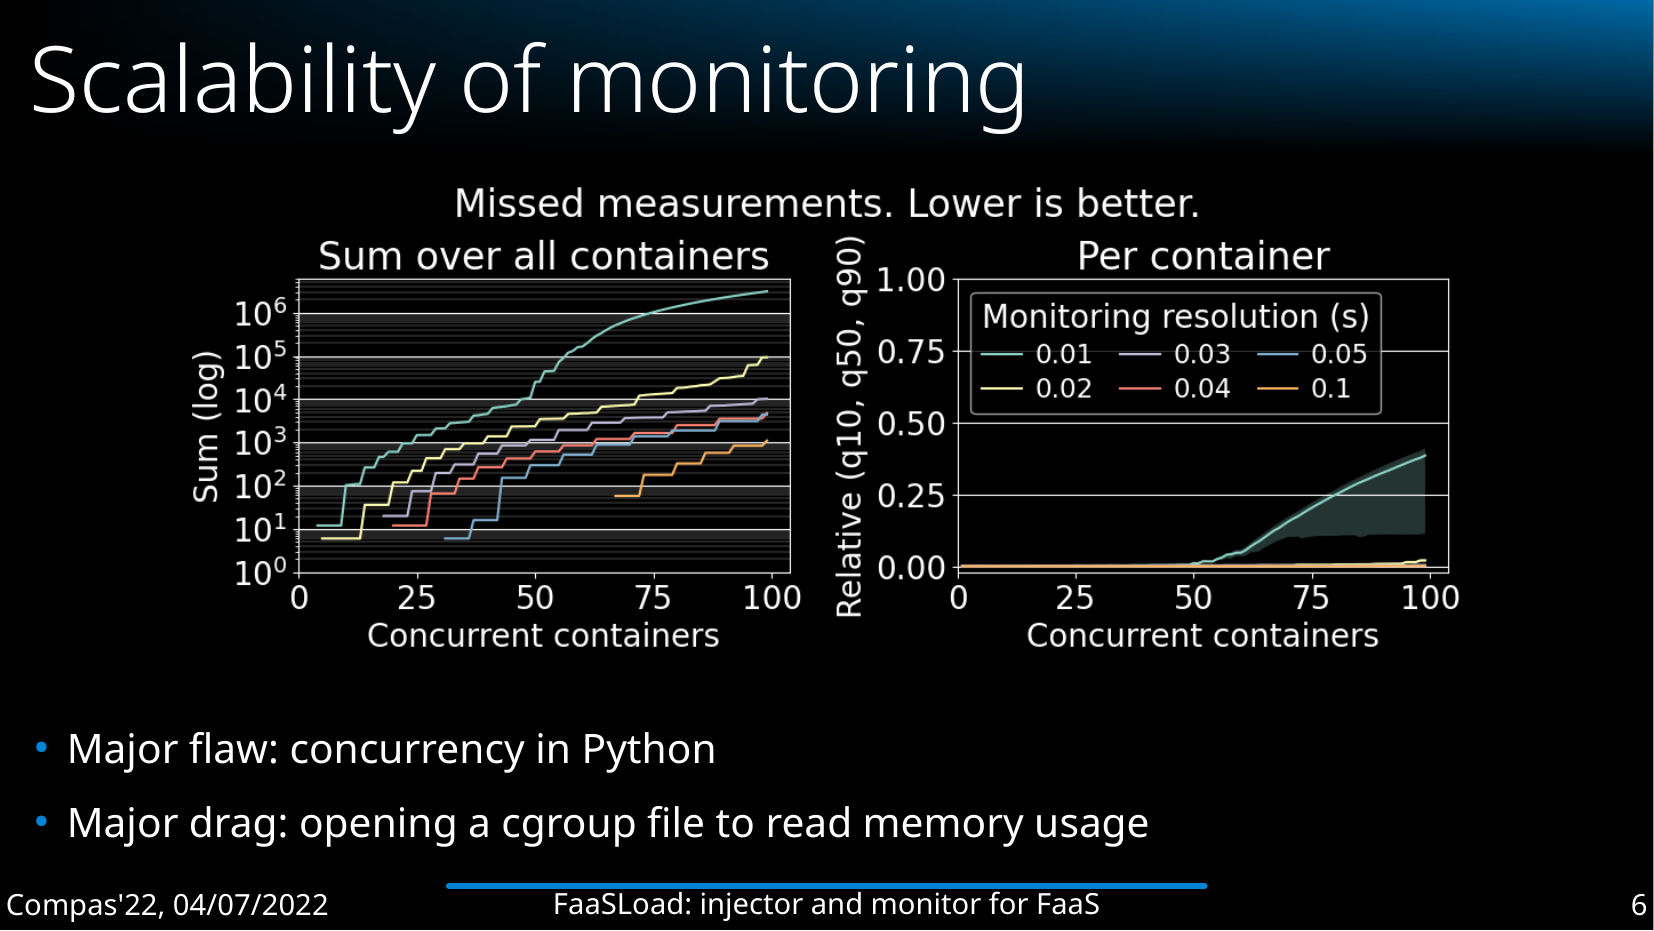

# Scalability of monitoring
Major flaw: concurrency in Python
Major drag: opening a cgroup file to read memory usage
Compas'22, 04/07/2022
FaaSLoad: injector and monitor for FaaS
6